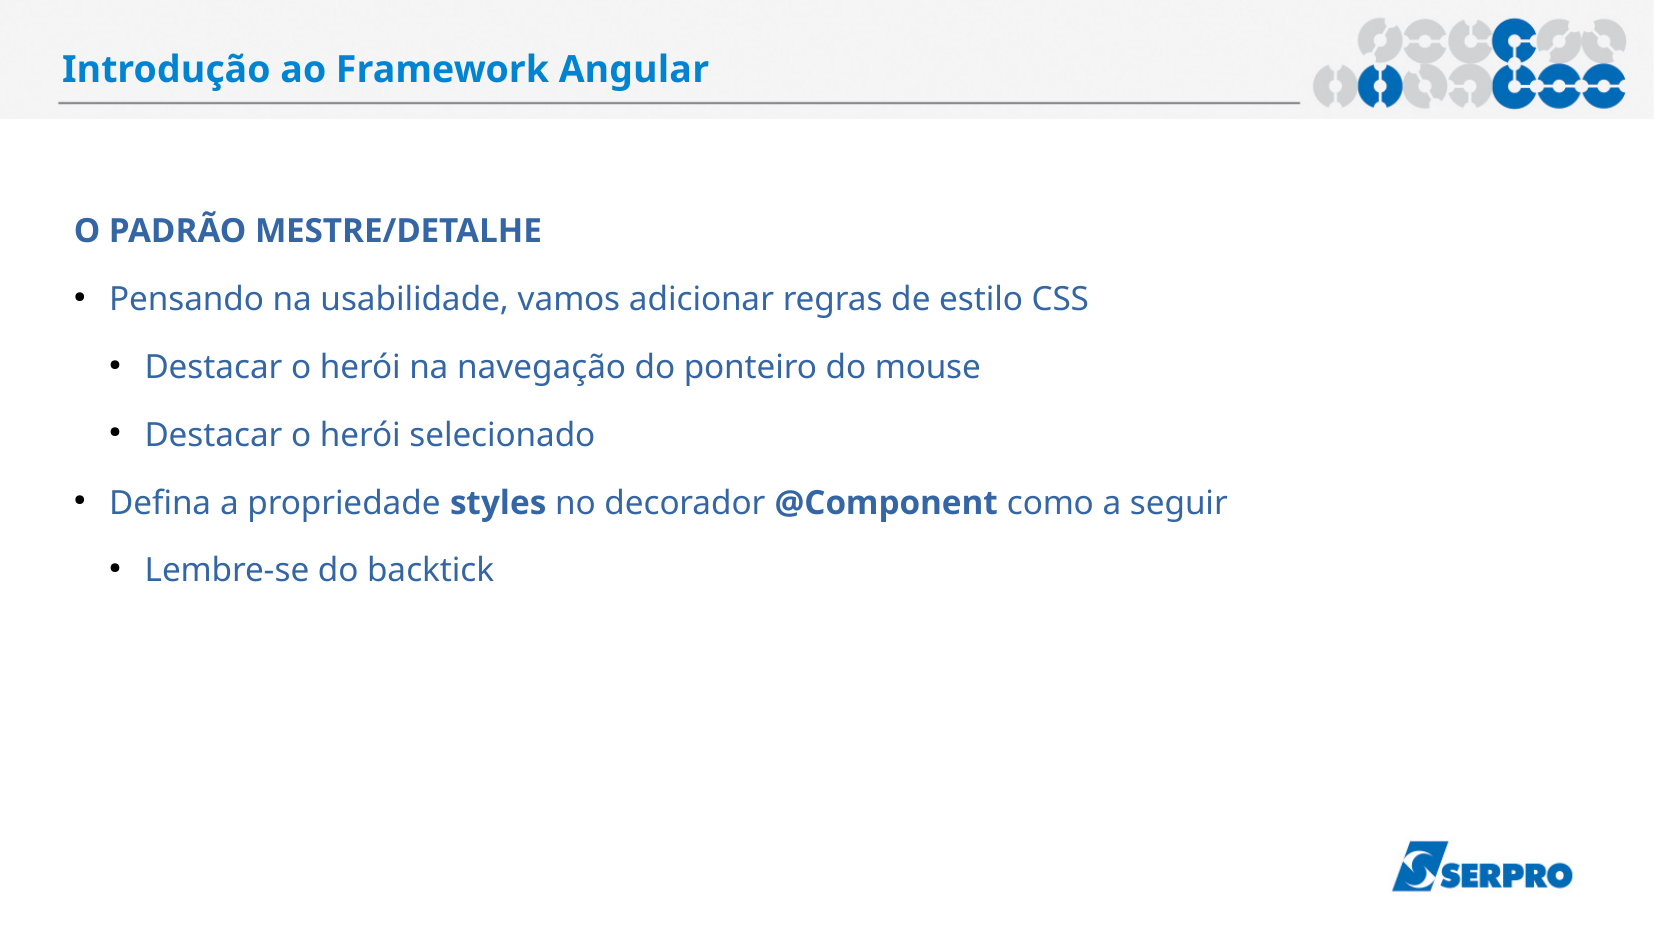

Introdução ao Framework Angular
O PADRÃO MESTRE/DETALHE
Pensando na usabilidade, vamos adicionar regras de estilo CSS
Destacar o herói na navegação do ponteiro do mouse
Destacar o herói selecionado
Defina a propriedade styles no decorador @Component como a seguir
Lembre-se do backtick